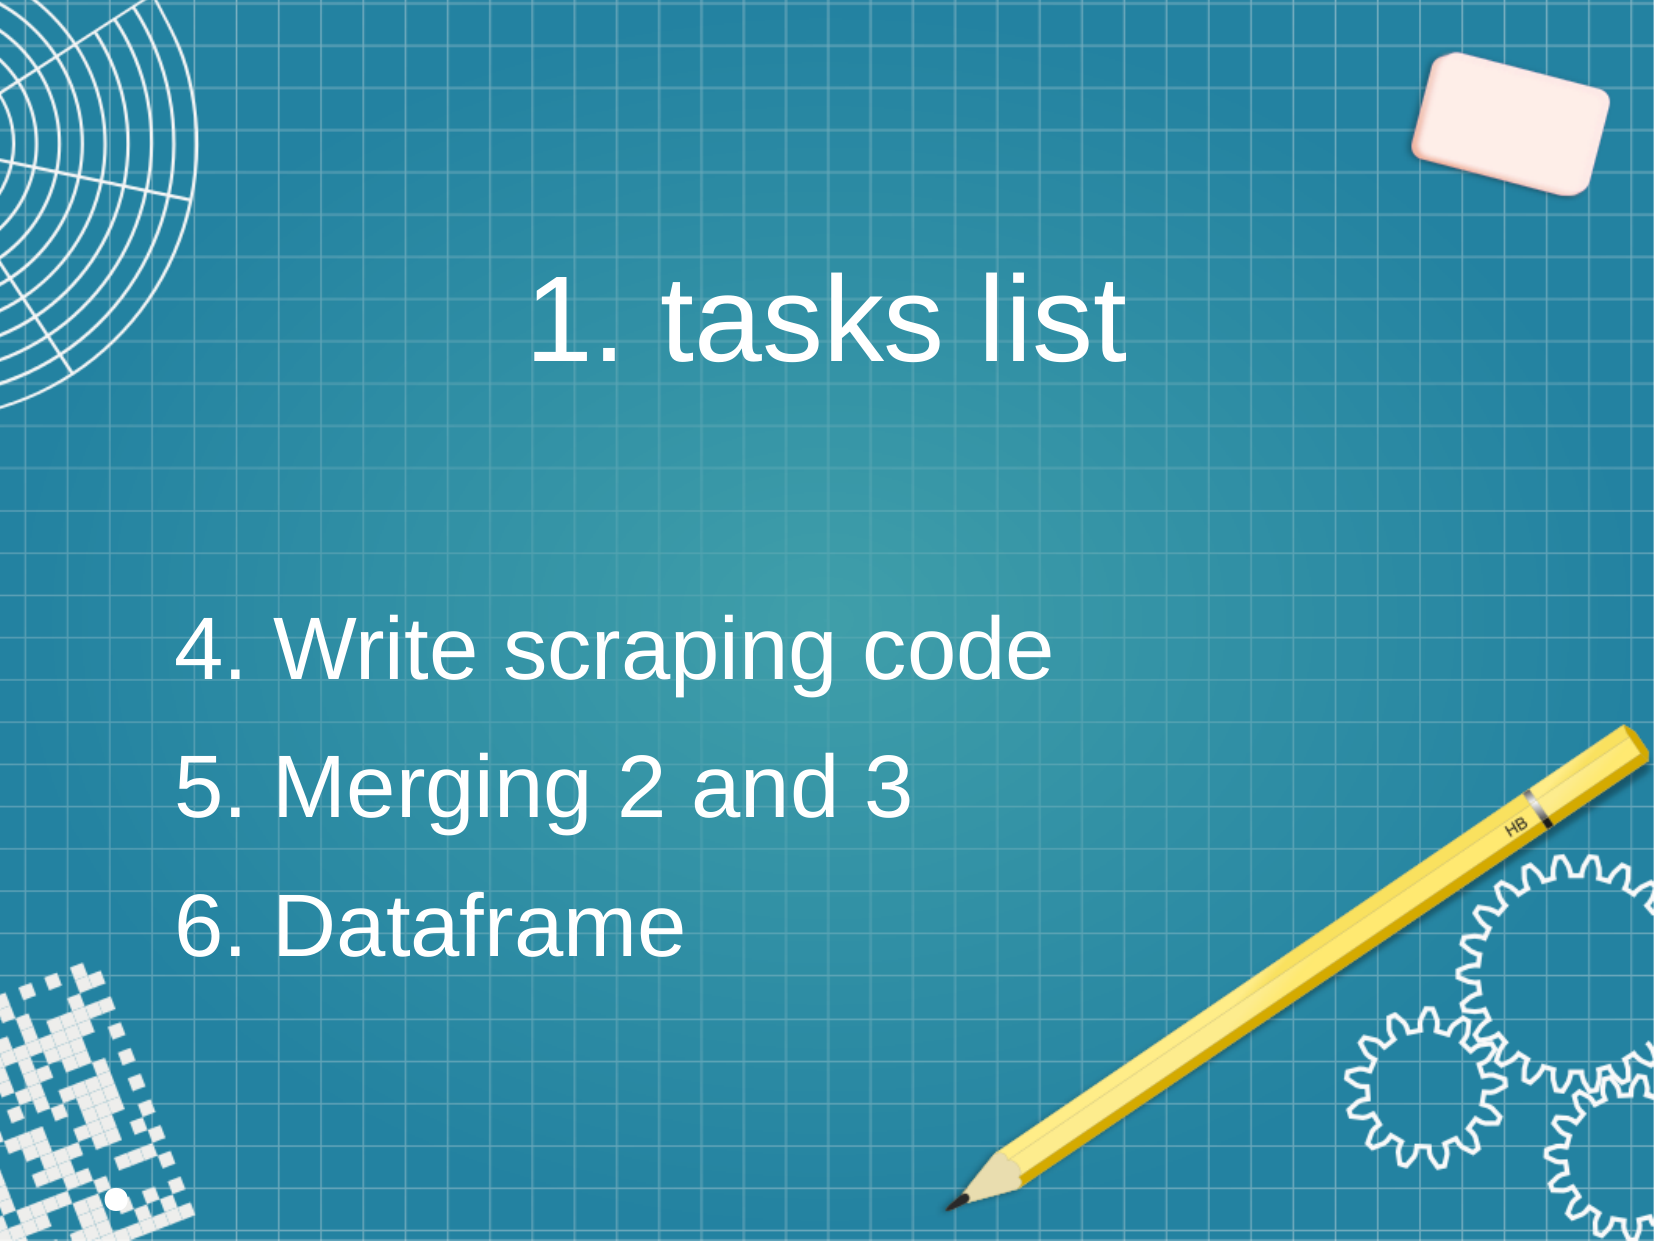

# 1. tasks list
4. Write scraping code
5. Merging 2 and 3
6. Dataframe